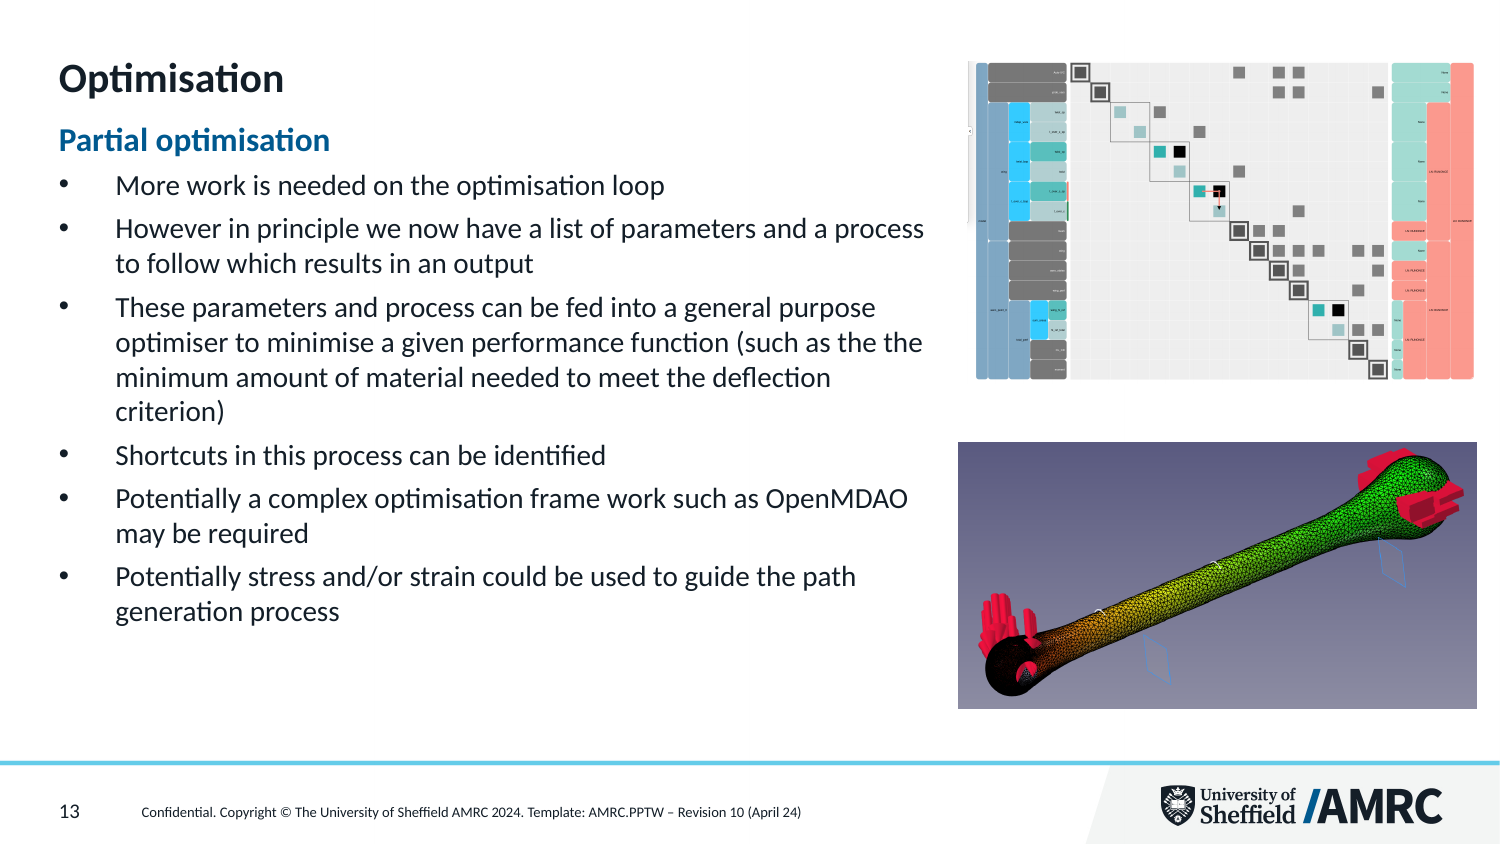

# Optimisation
Partial optimisation
More work is needed on the optimisation loop
However in principle we now have a list of parameters and a process to follow which results in an output
These parameters and process can be fed into a general purpose optimiser to minimise a given performance function (such as the the minimum amount of material needed to meet the deflection criterion)
Shortcuts in this process can be identified
Potentially a complex optimisation frame work such as OpenMDAO may be required
Potentially stress and/or strain could be used to guide the path generation process
13